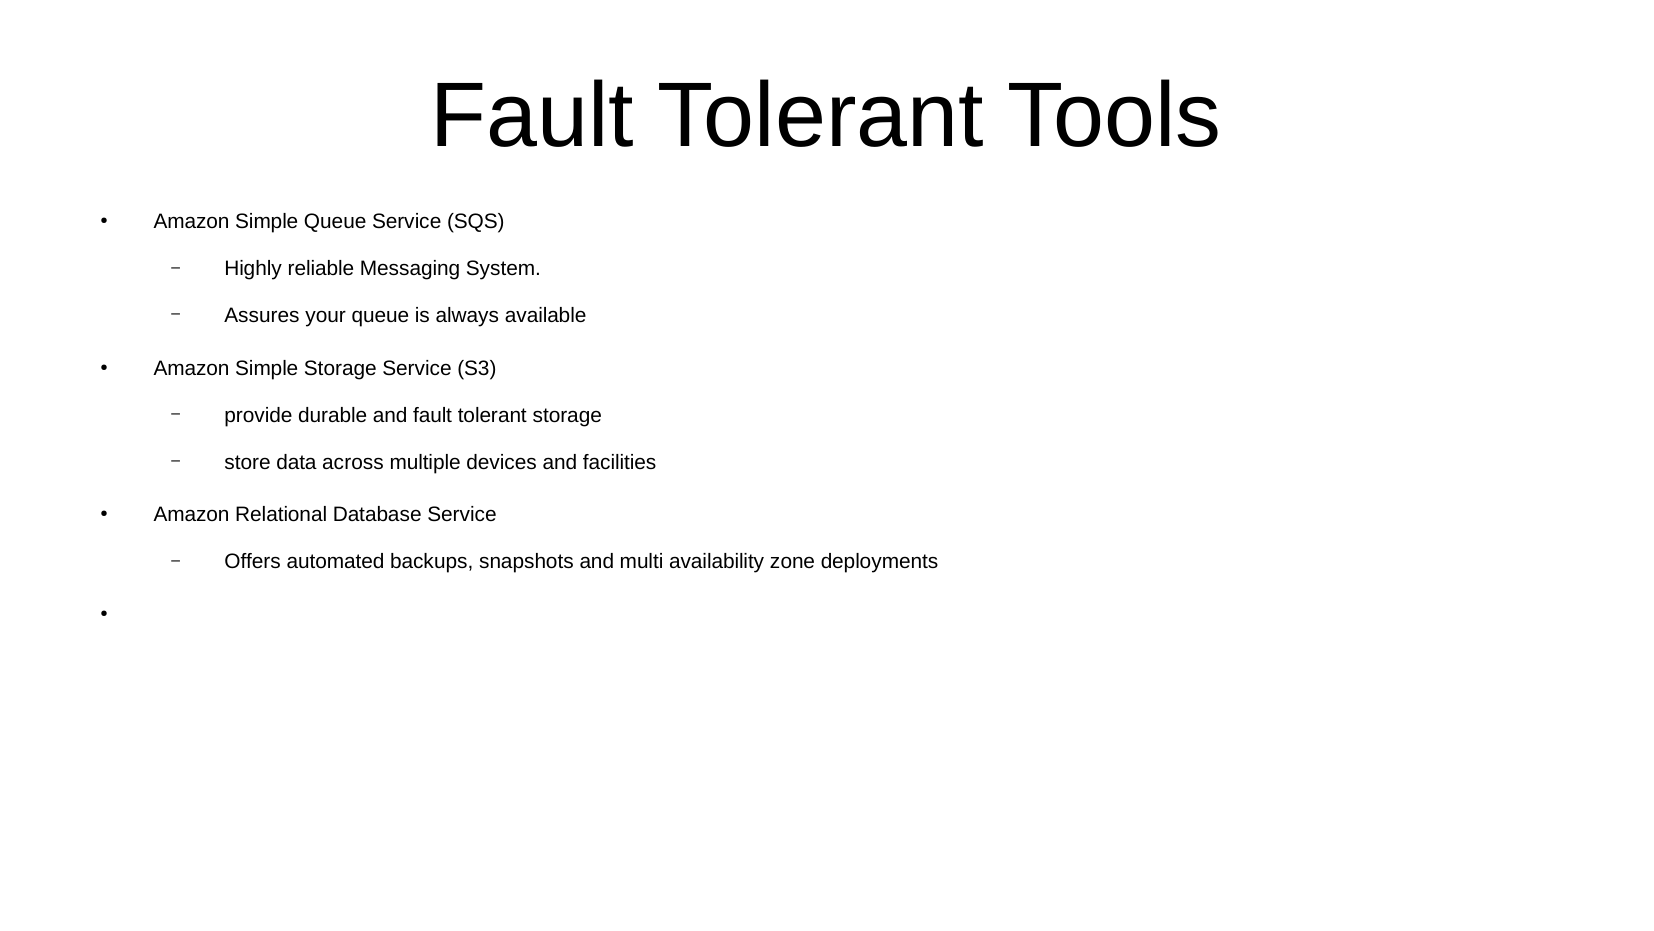

# Fault Tolerant Tools
Amazon Simple Queue Service (SQS)
Highly reliable Messaging System.
Assures your queue is always available
Amazon Simple Storage Service (S3)
provide durable and fault tolerant storage
store data across multiple devices and facilities
Amazon Relational Database Service
Offers automated backups, snapshots and multi availability zone deployments